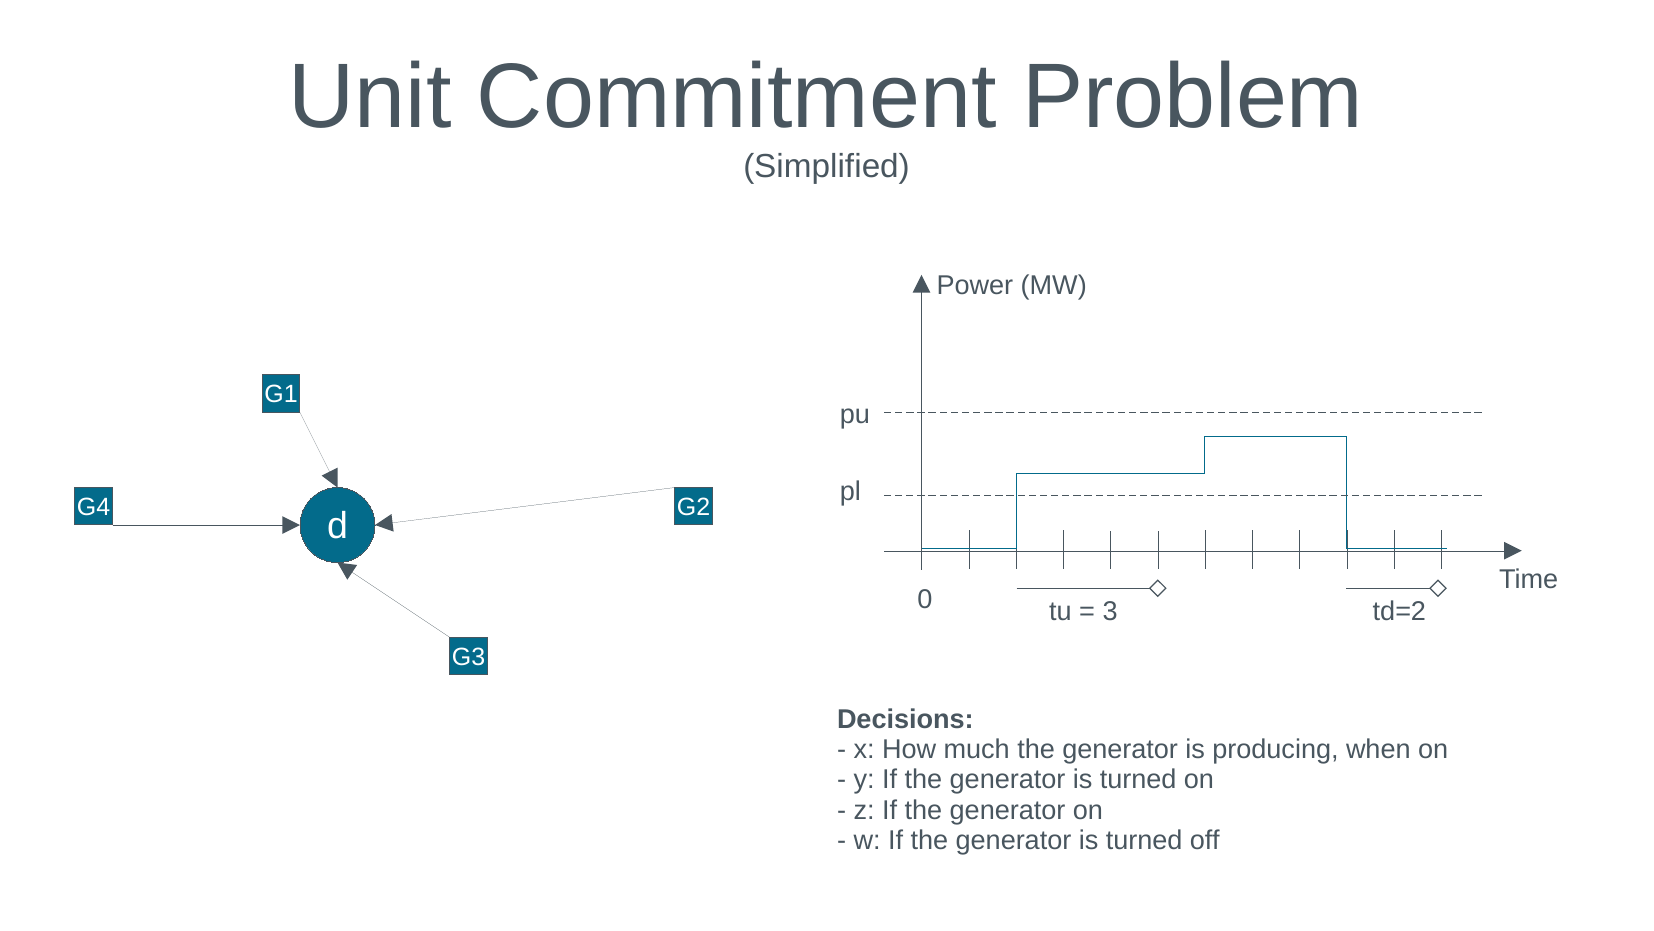

# Unit Commitment Problem (Simplified)
Power (MW)
G1
pu
pl
G4
d
G2
Time
0
tu = 3
td=2
G3
Decisions:
- x: How much the generator is producing, when on
- y: If the generator is turned on
- z: If the generator on
- w: If the generator is turned off